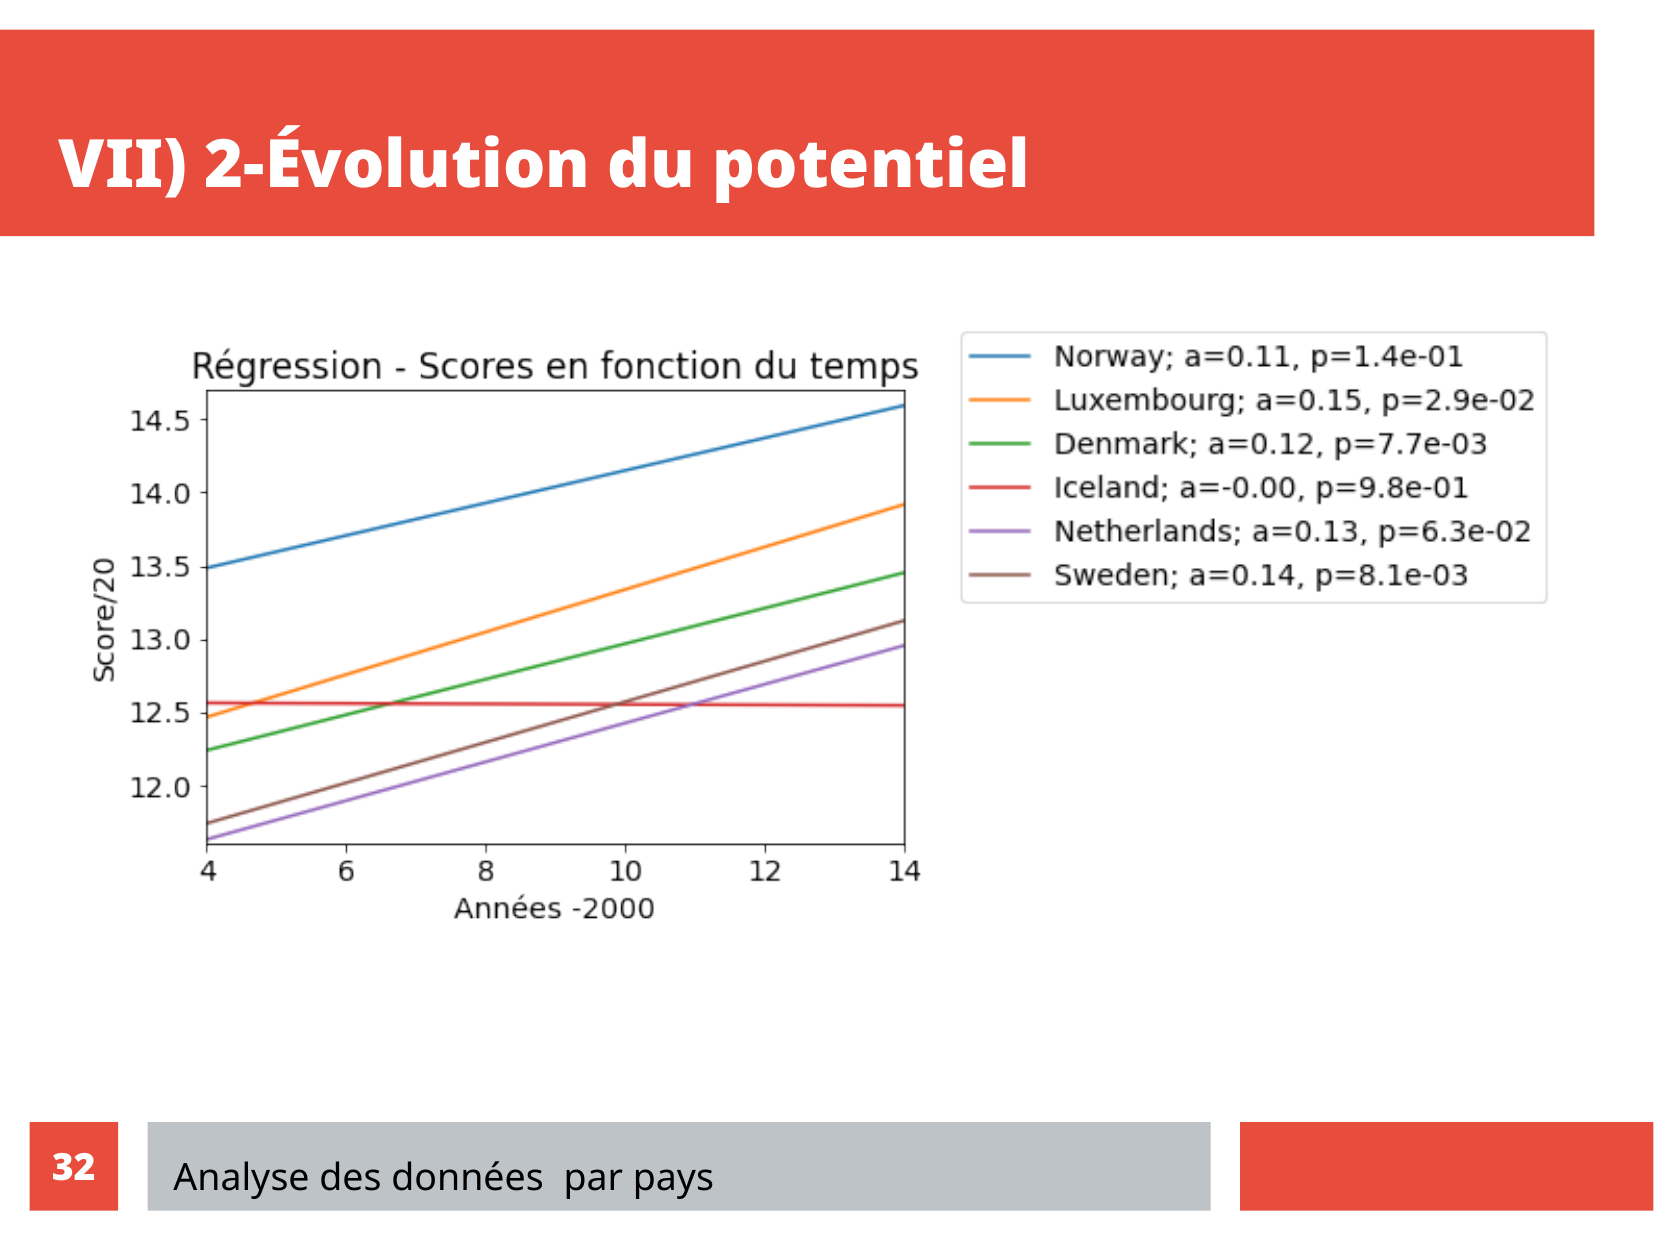

# VII) 2-Évolution du potentiel
32
Analyse des données par pays